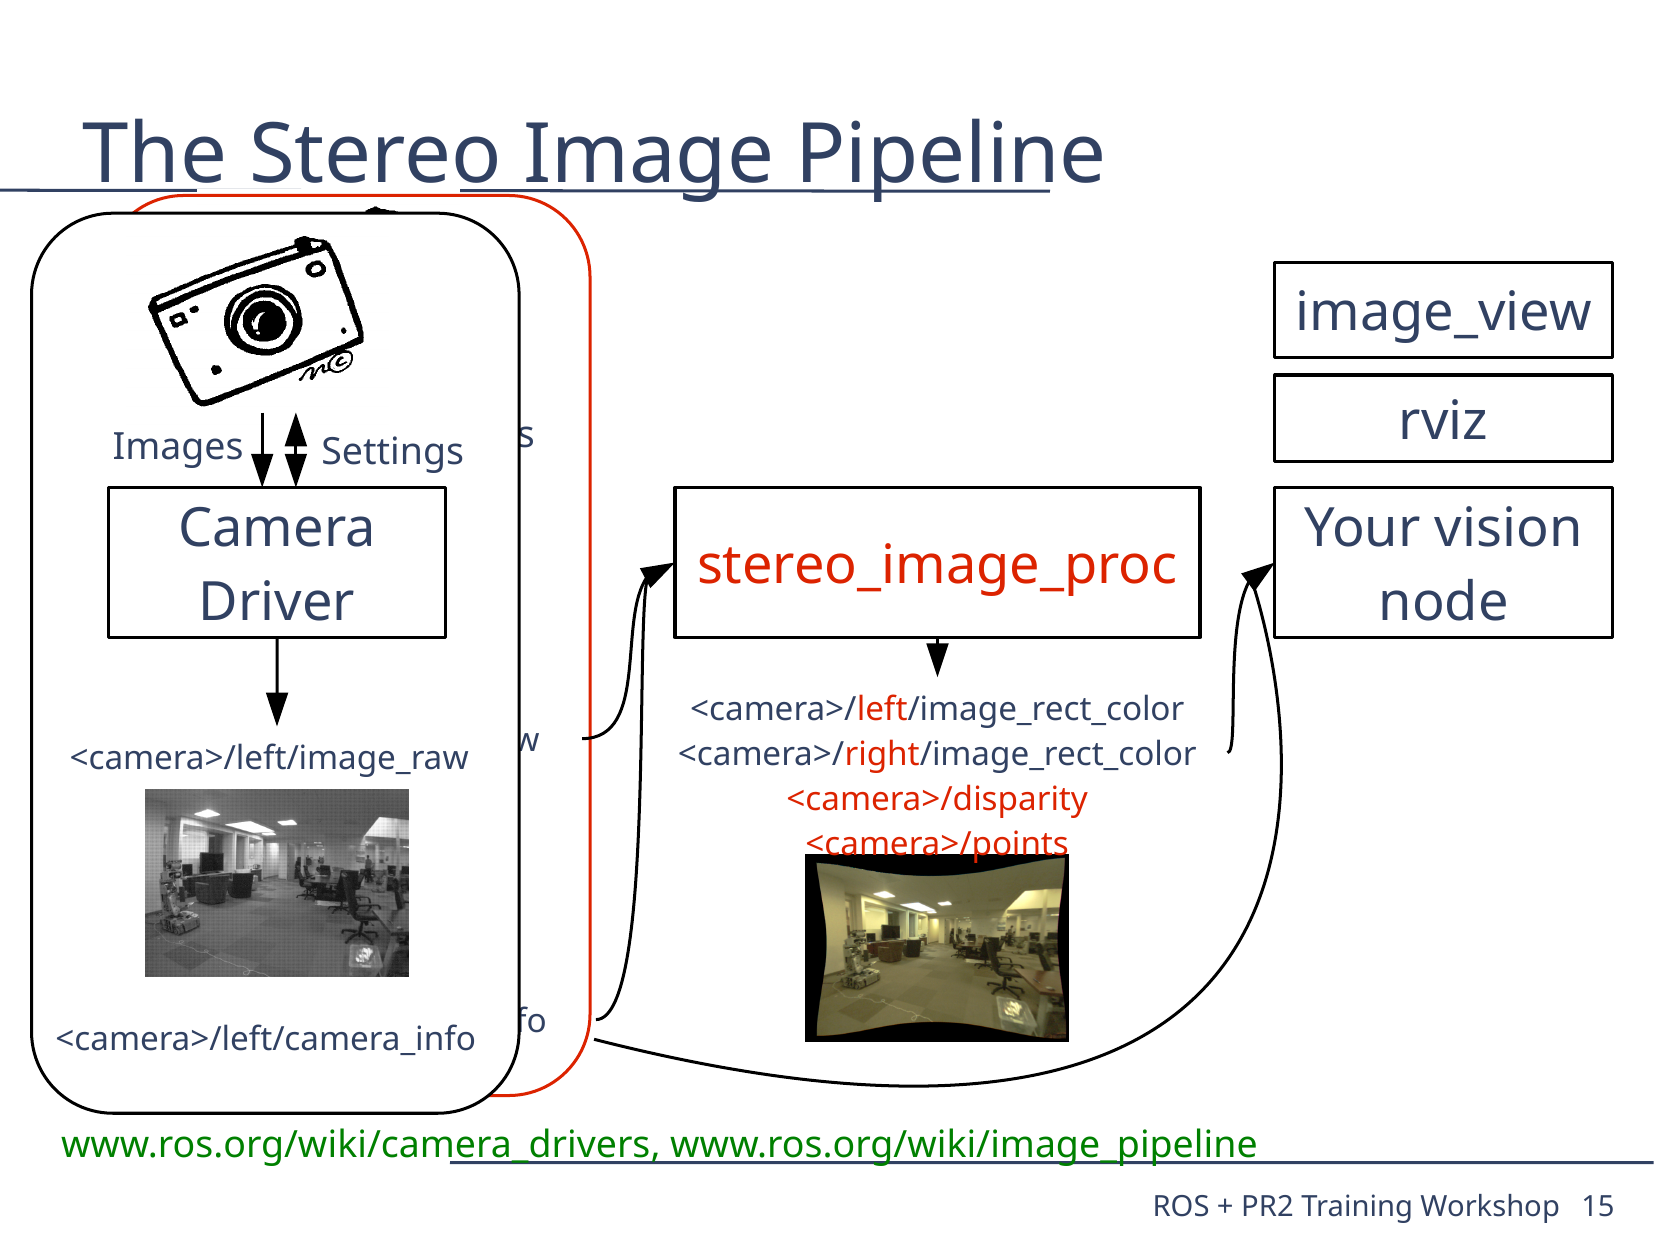

# The Stereo Image Pipeline
image_view
rviz
Images
Settings
Images
Settings
Camera
Driver
Camera
Driver
stereo_image_proc
Your vision
node
<camera>/left/image_rect_color
<camera>/right/image_rect_color
<camera>/disparity
<camera>/points
<camera>/left/image_raw
<camera>/left/image_raw
<camera>/left/camera_info
<camera>/left/camera_info
www.ros.org/wiki/camera_drivers, www.ros.org/wiki/image_pipeline